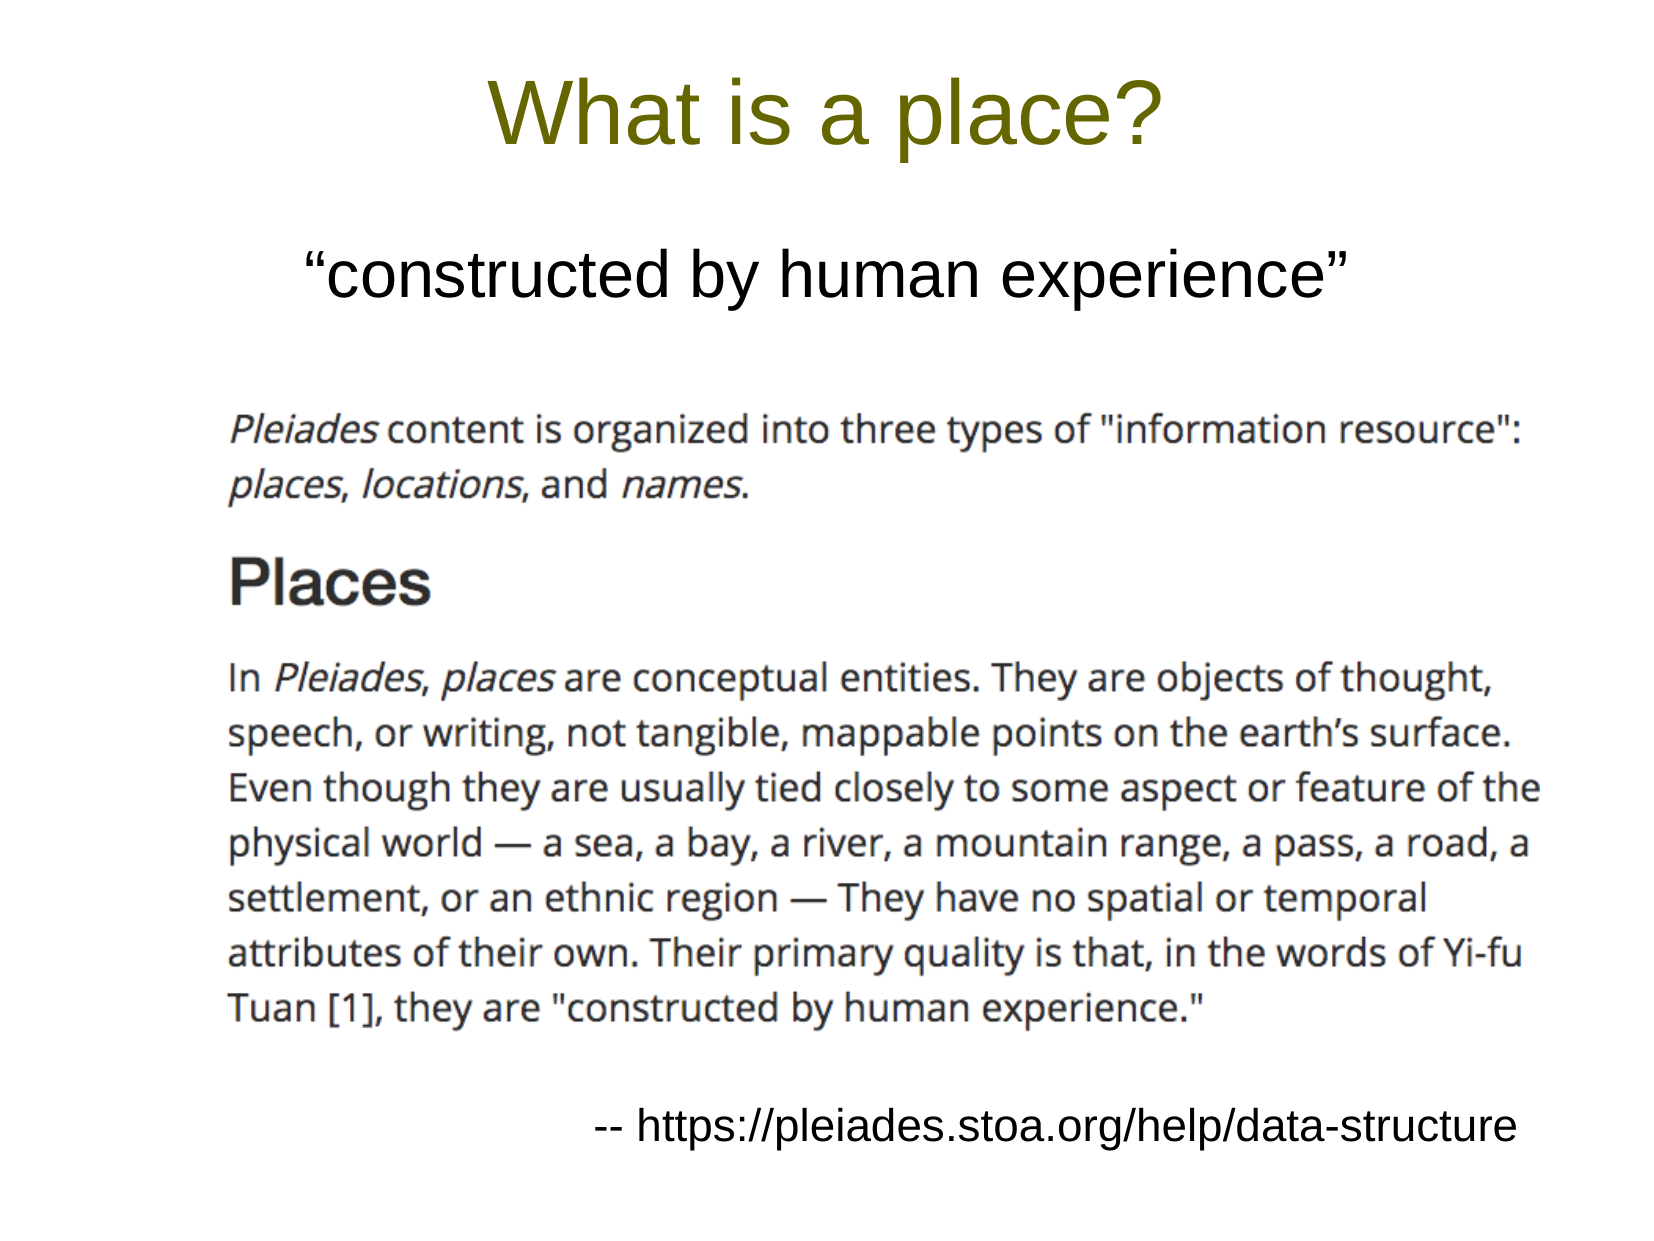

# What is a place?
“constructed by human experience”
-- https://pleiades.stoa.org/help/data-structure